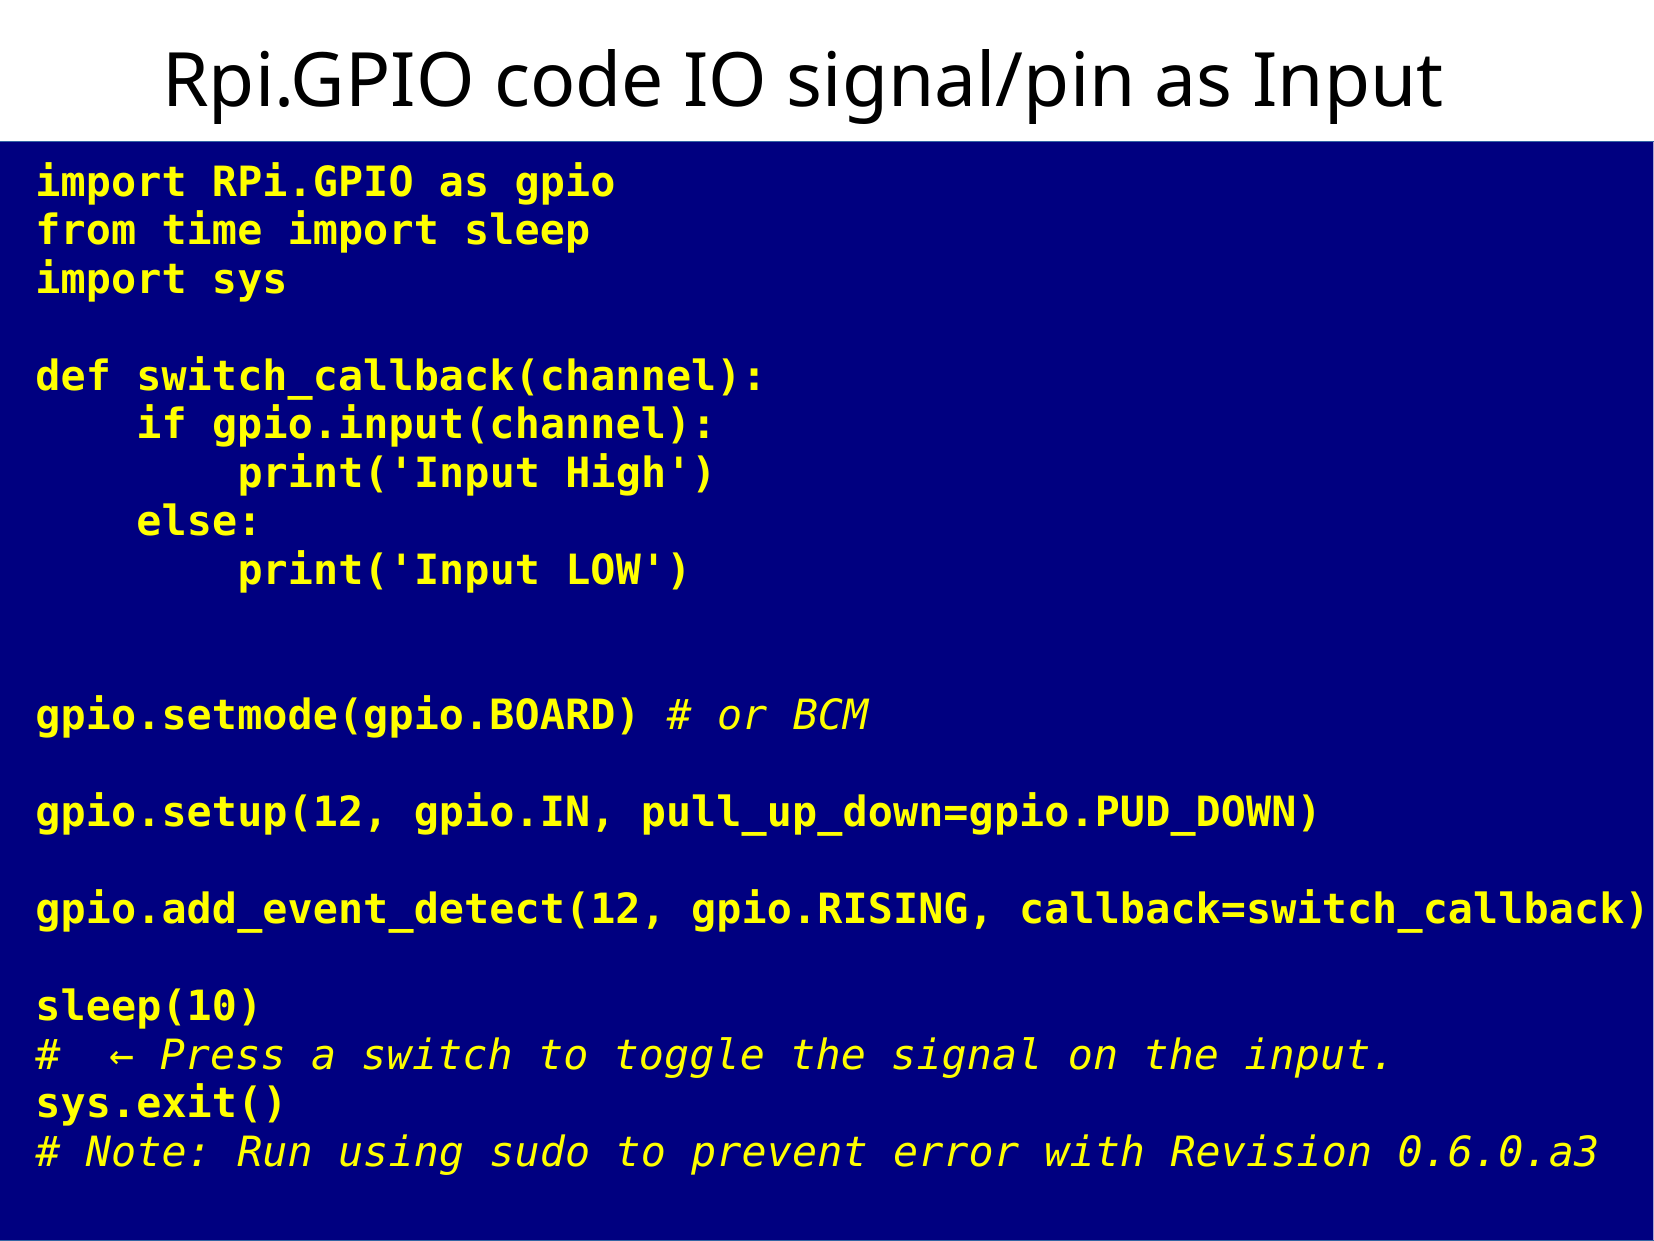

Rpi.GPIO code IO signal/pin as Input
import RPi.GPIO as gpio
from time import sleep
import sys
def switch_callback(channel):
 if gpio.input(channel):
 print('Input High')
 else:
 print('Input LOW')
gpio.setmode(gpio.BOARD) # or BCM
gpio.setup(12, gpio.IN, pull_up_down=gpio.PUD_DOWN)
gpio.add_event_detect(12, gpio.RISING, callback=switch_callback)
sleep(10)
#	← Press a switch to toggle the signal on the input.
sys.exit()
# Note: Run using sudo to prevent error with Revision 0.6.0.a3
# lsusb